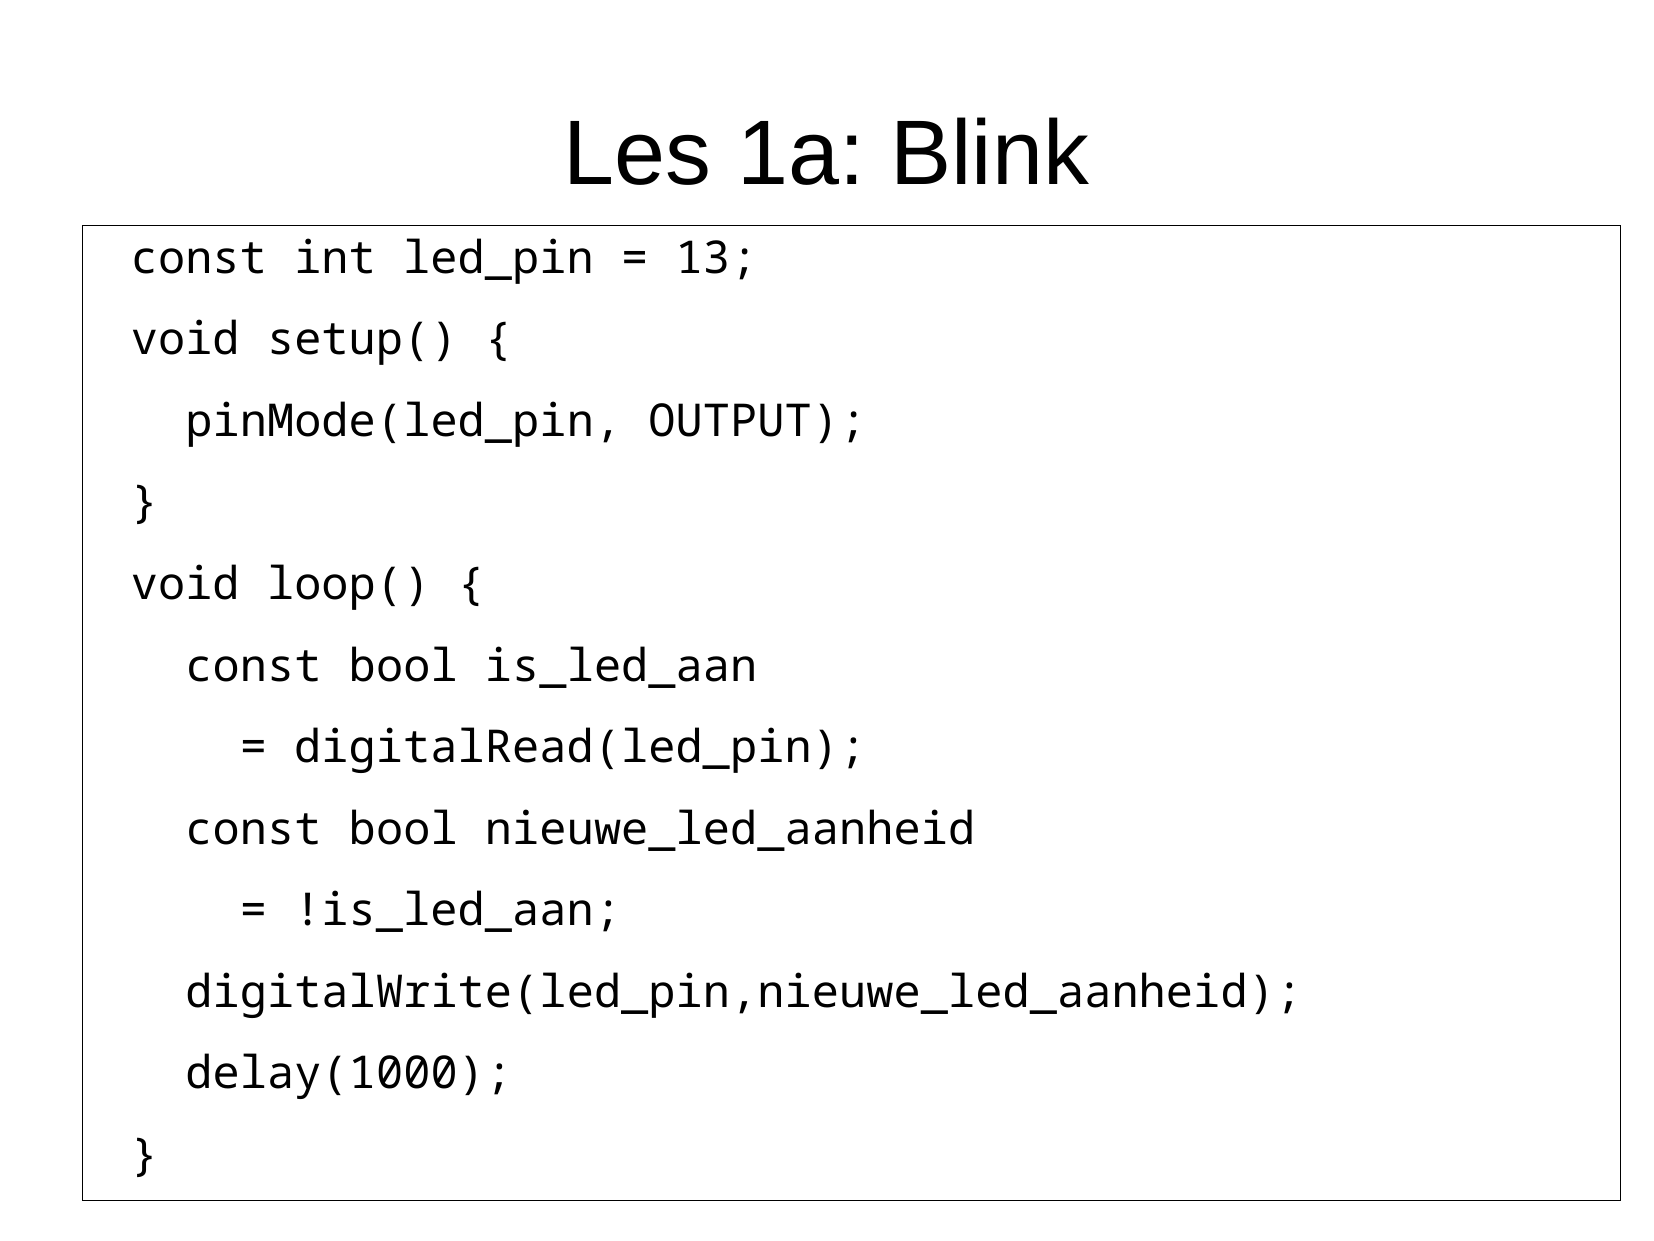

# Les 1a: Blink
const int led_pin = 13;
void setup() {
 pinMode(led_pin, OUTPUT);
}
void loop() {
 const bool is_led_aan
 = digitalRead(led_pin);
 const bool nieuwe_led_aanheid
 = !is_led_aan;
 digitalWrite(led_pin,nieuwe_led_aanheid);
 delay(1000);
}